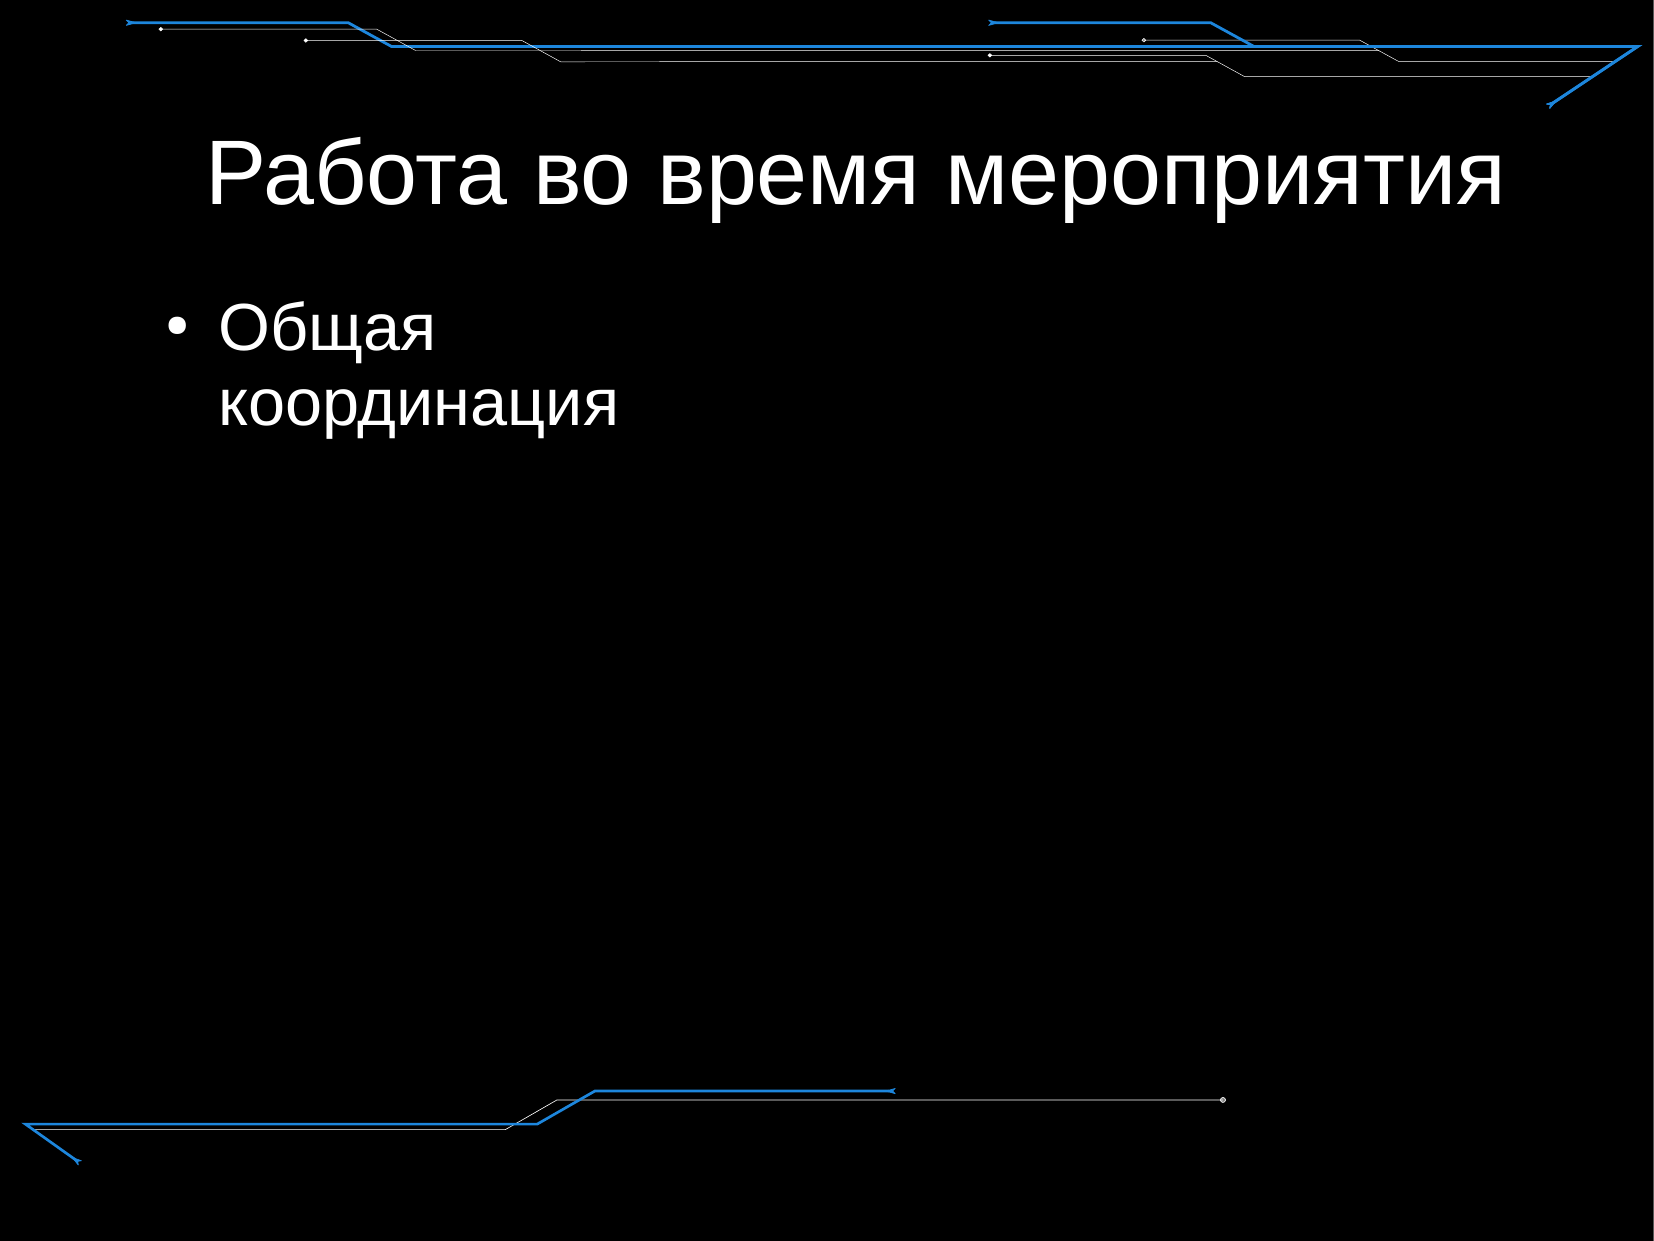

# Работа во время мероприятия
Общая координация